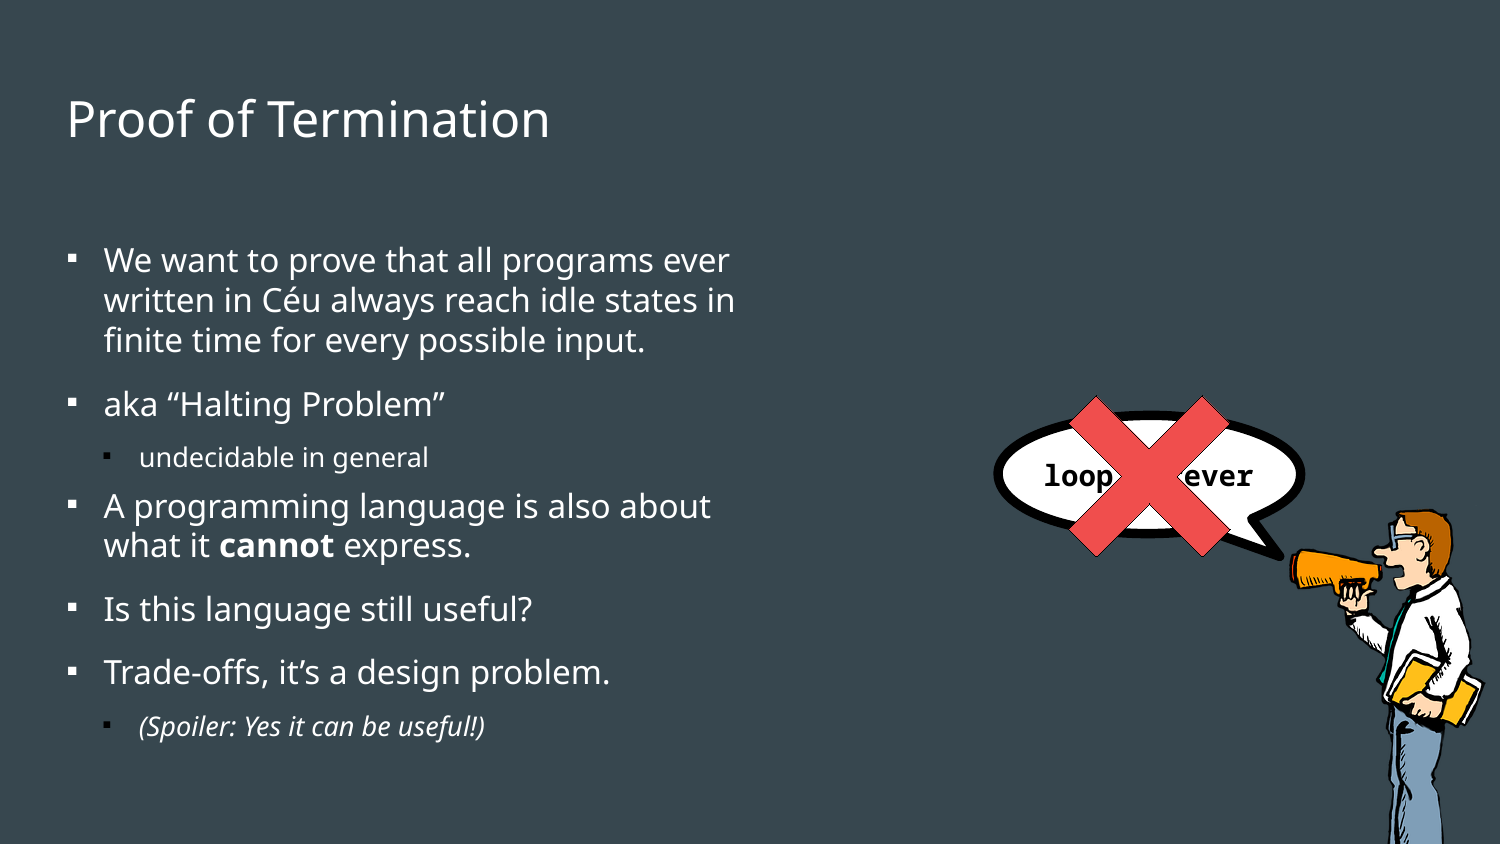

# Proof of Termination
We want to prove that all programs ever written in Céu always reach idle states in finite time for every possible input.
aka “Halting Problem”
undecidable in general
A programming language is also about what it cannot express.
Is this language still useful?
Trade-offs, it’s a design problem.
(Spoiler: Yes it can be useful!)
loop forever